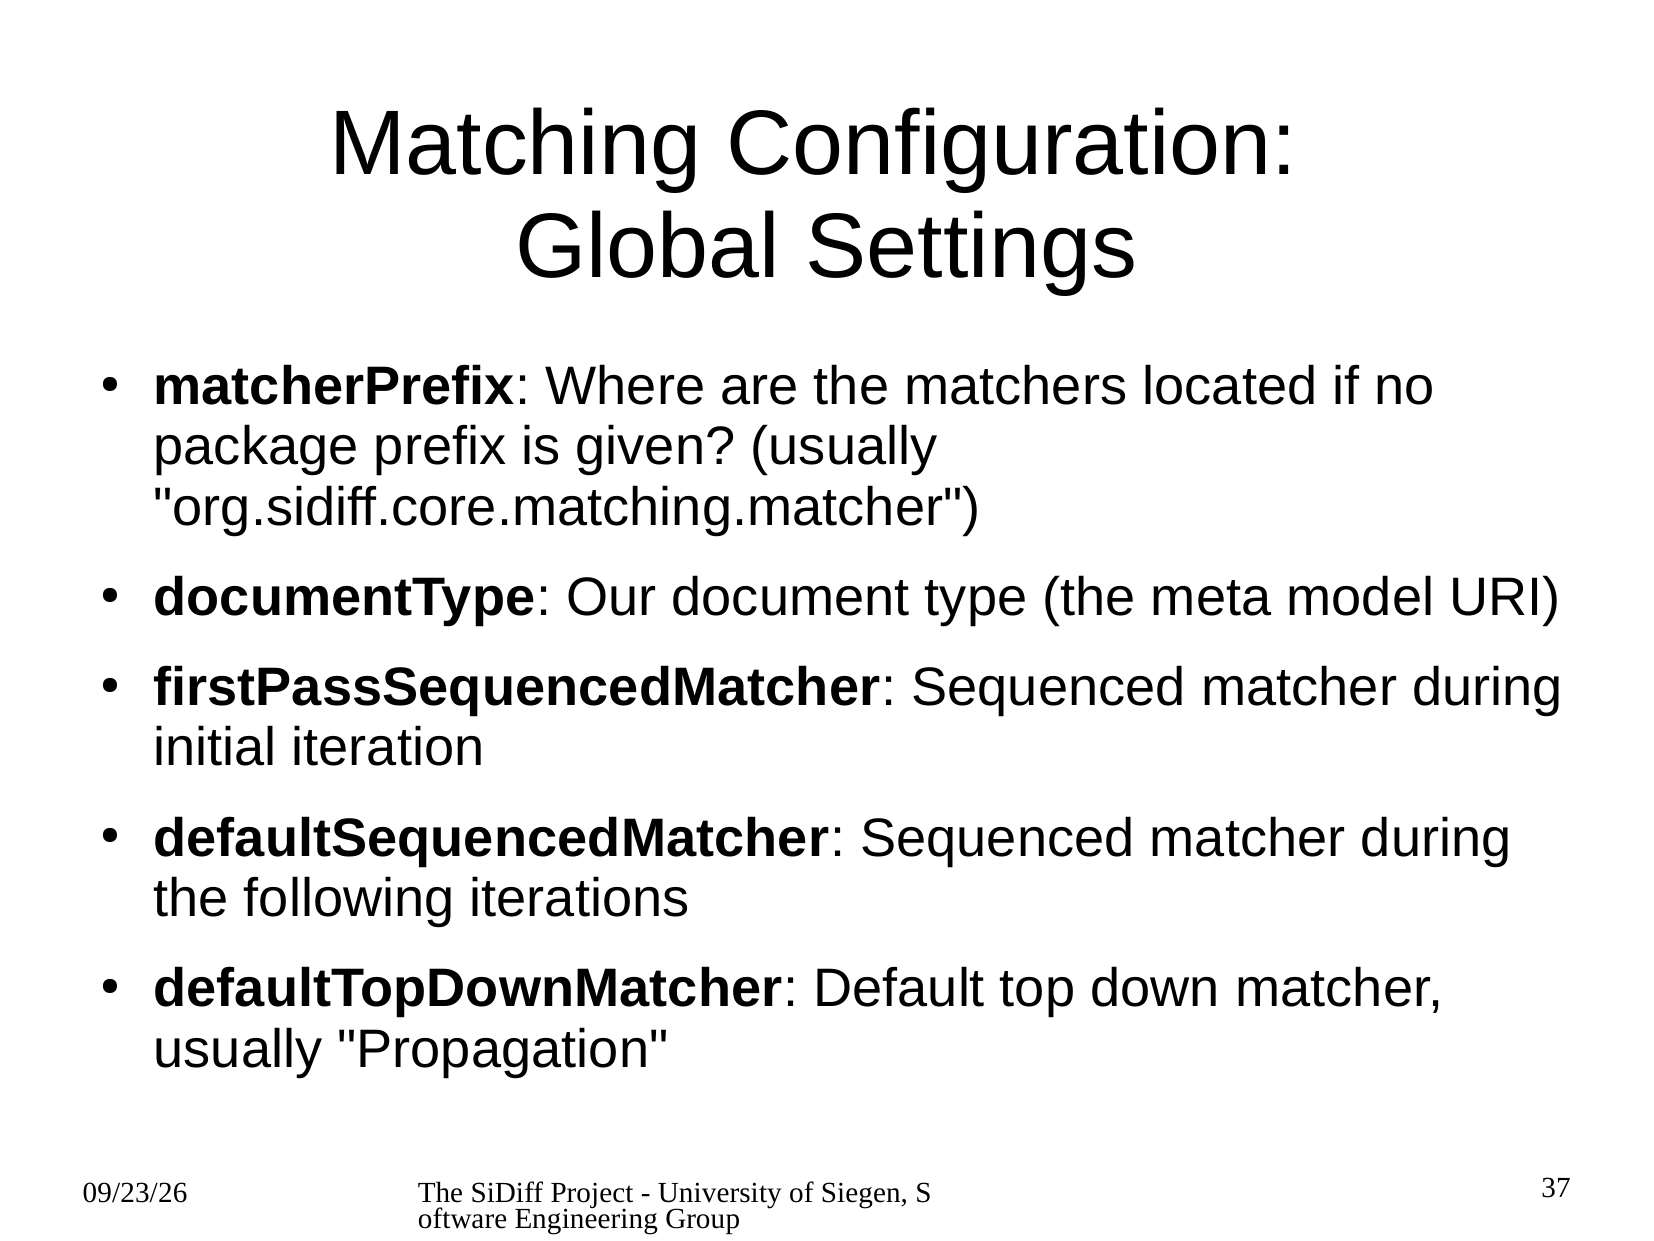

# Matching Configuration: Global Settings
matcherPrefix: Where are the matchers located if no package prefix is given? (usually "org.sidiff.core.matching.matcher")
documentType: Our document type (the meta model URI)
firstPassSequencedMatcher: Sequenced matcher during initial iteration
defaultSequencedMatcher: Sequenced matcher during the following iterations
defaultTopDownMatcher: Default top down matcher, usually "Propagation"
37
The SiDiff Project - University of Siegen, Software Engineering Group